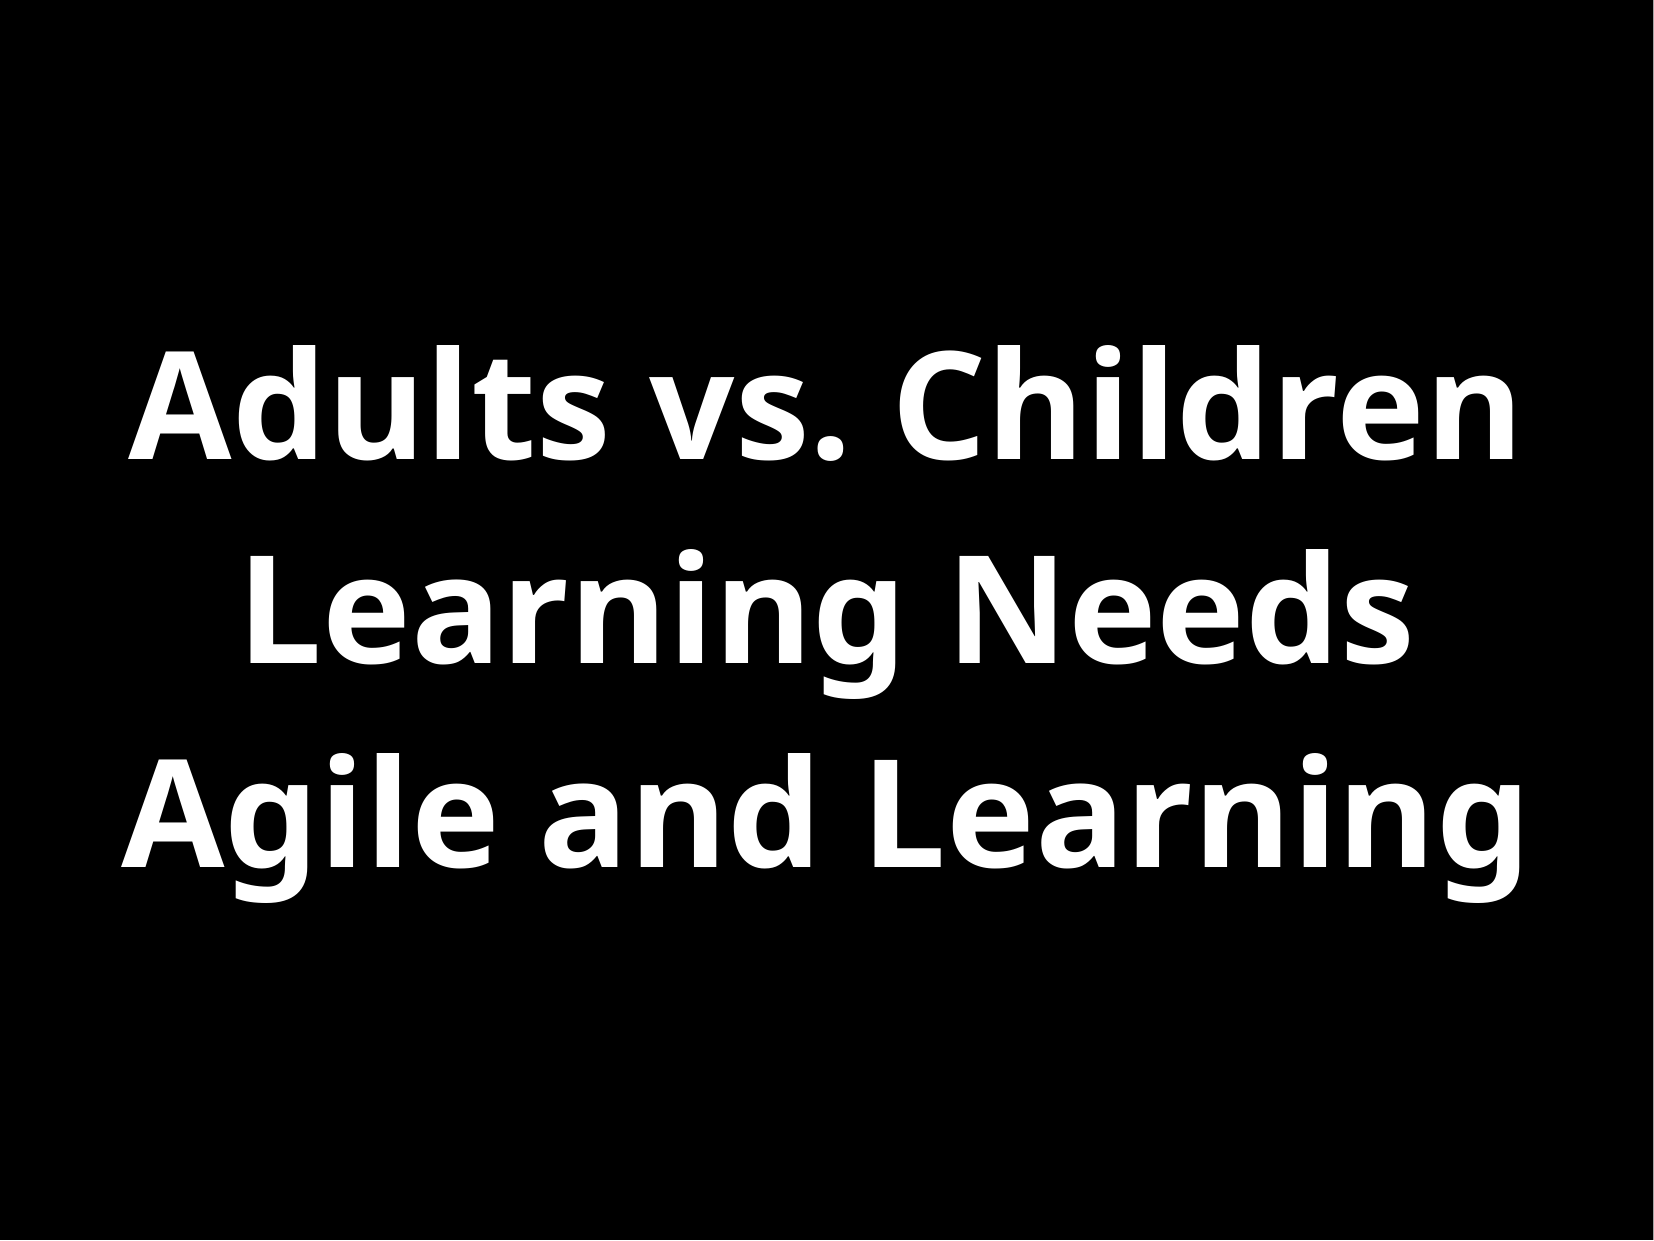

# Adults vs. Children Learning Needs Agile and Learning